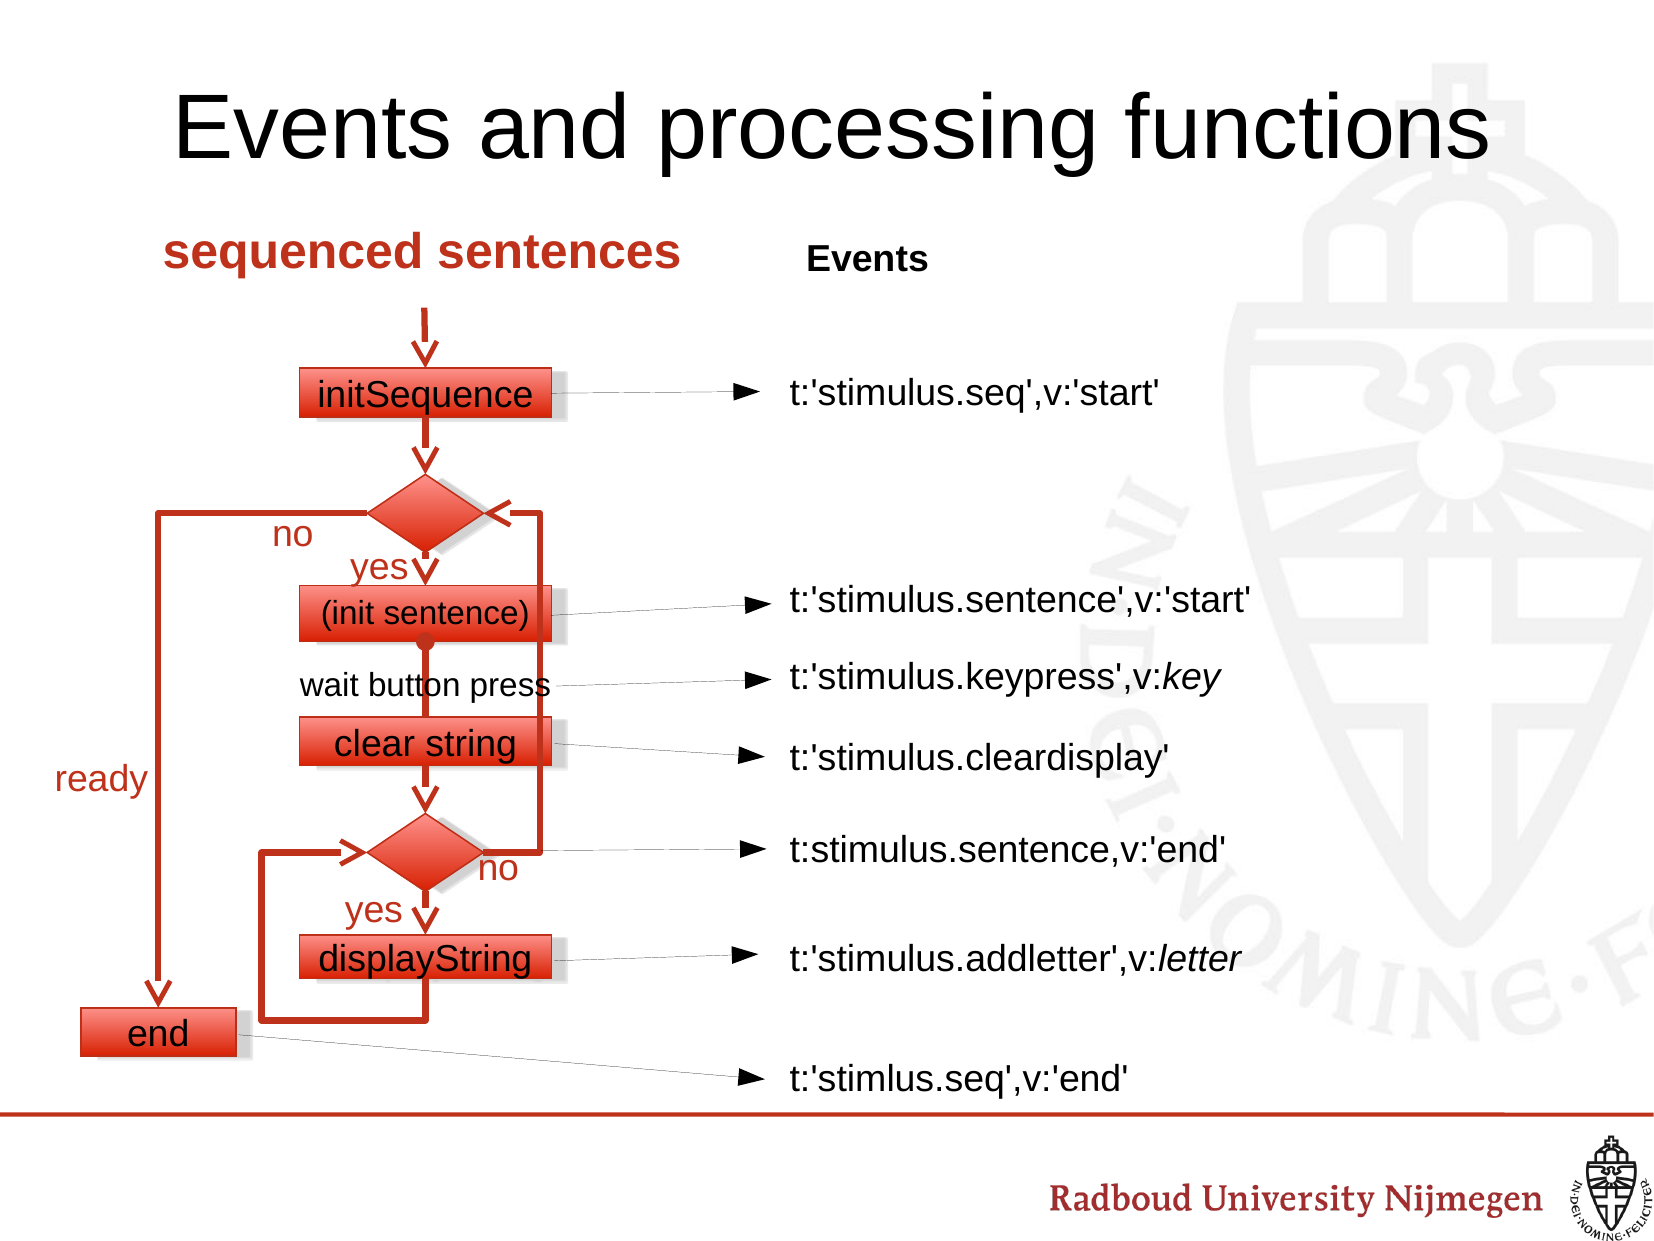

# Events and processing functions
sequenced sentences
Events
t:'stimulus.seq',v:'start'
initSequence
no
yes
t:'stimulus.sentence',v:'start'
(init sentence)
t:'stimulus.keypress',v:key
wait button press
clear string
t:'stimulus.cleardisplay'
ready
t:stimulus.sentence,v:'end'
no
yes
t:'stimulus.addletter',v:letter
displayString
end
t:'stimlus.seq',v:'end'